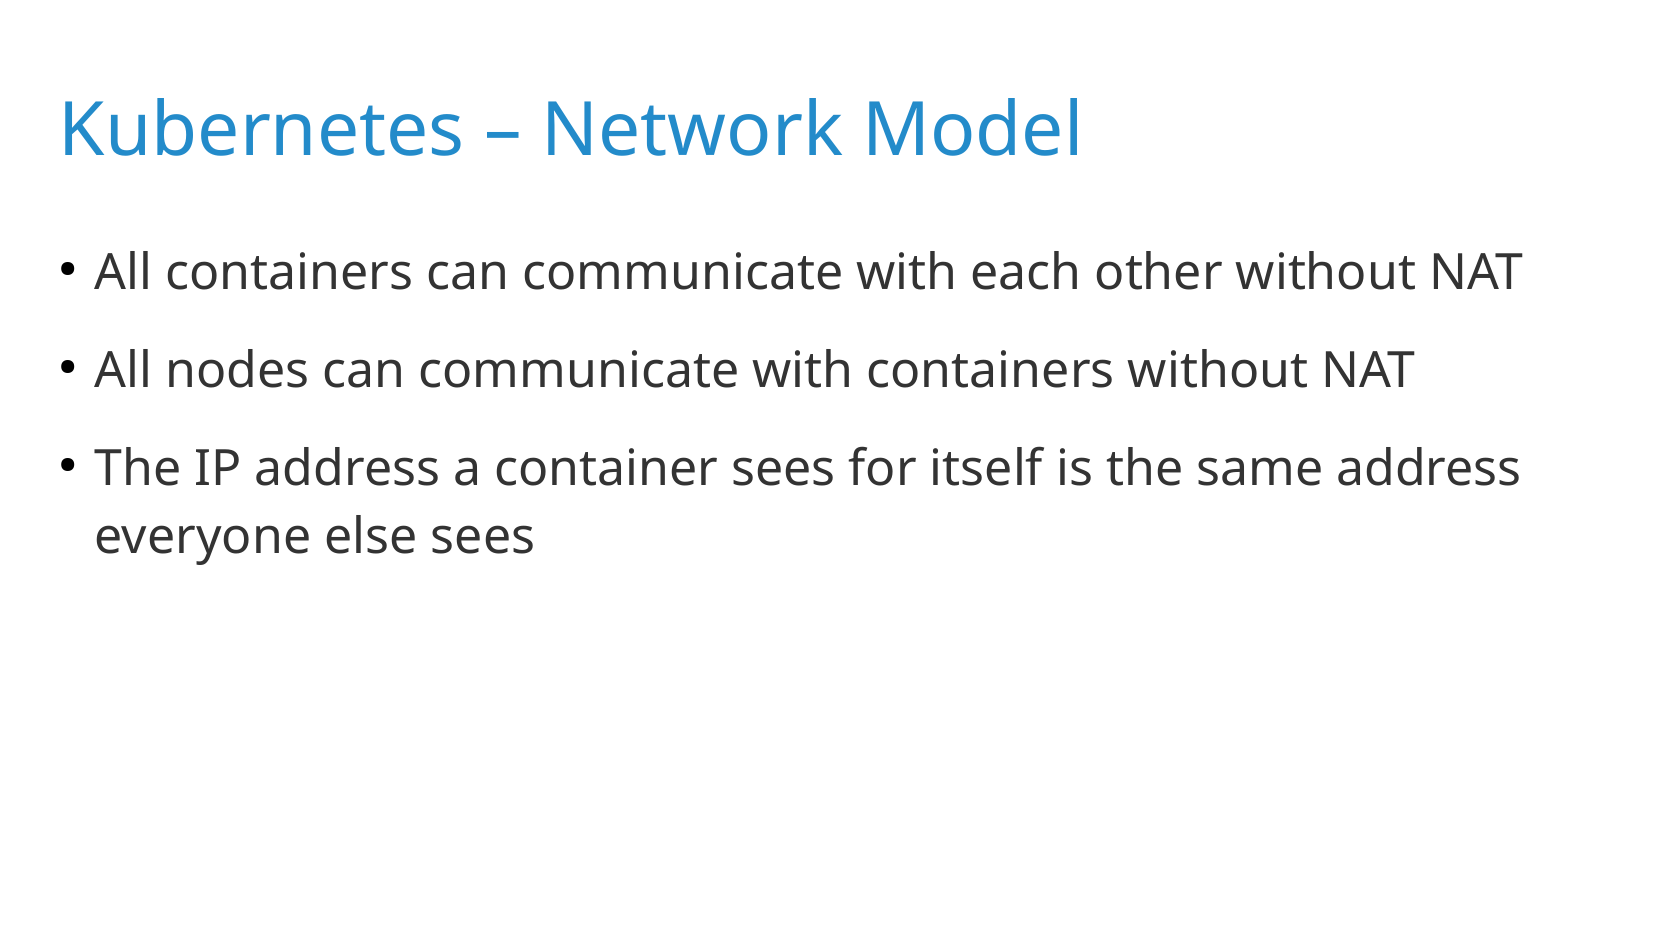

# Kubernetes – Network Model
All containers can communicate with each other without NAT
All nodes can communicate with containers without NAT
The IP address a container sees for itself is the same address everyone else sees